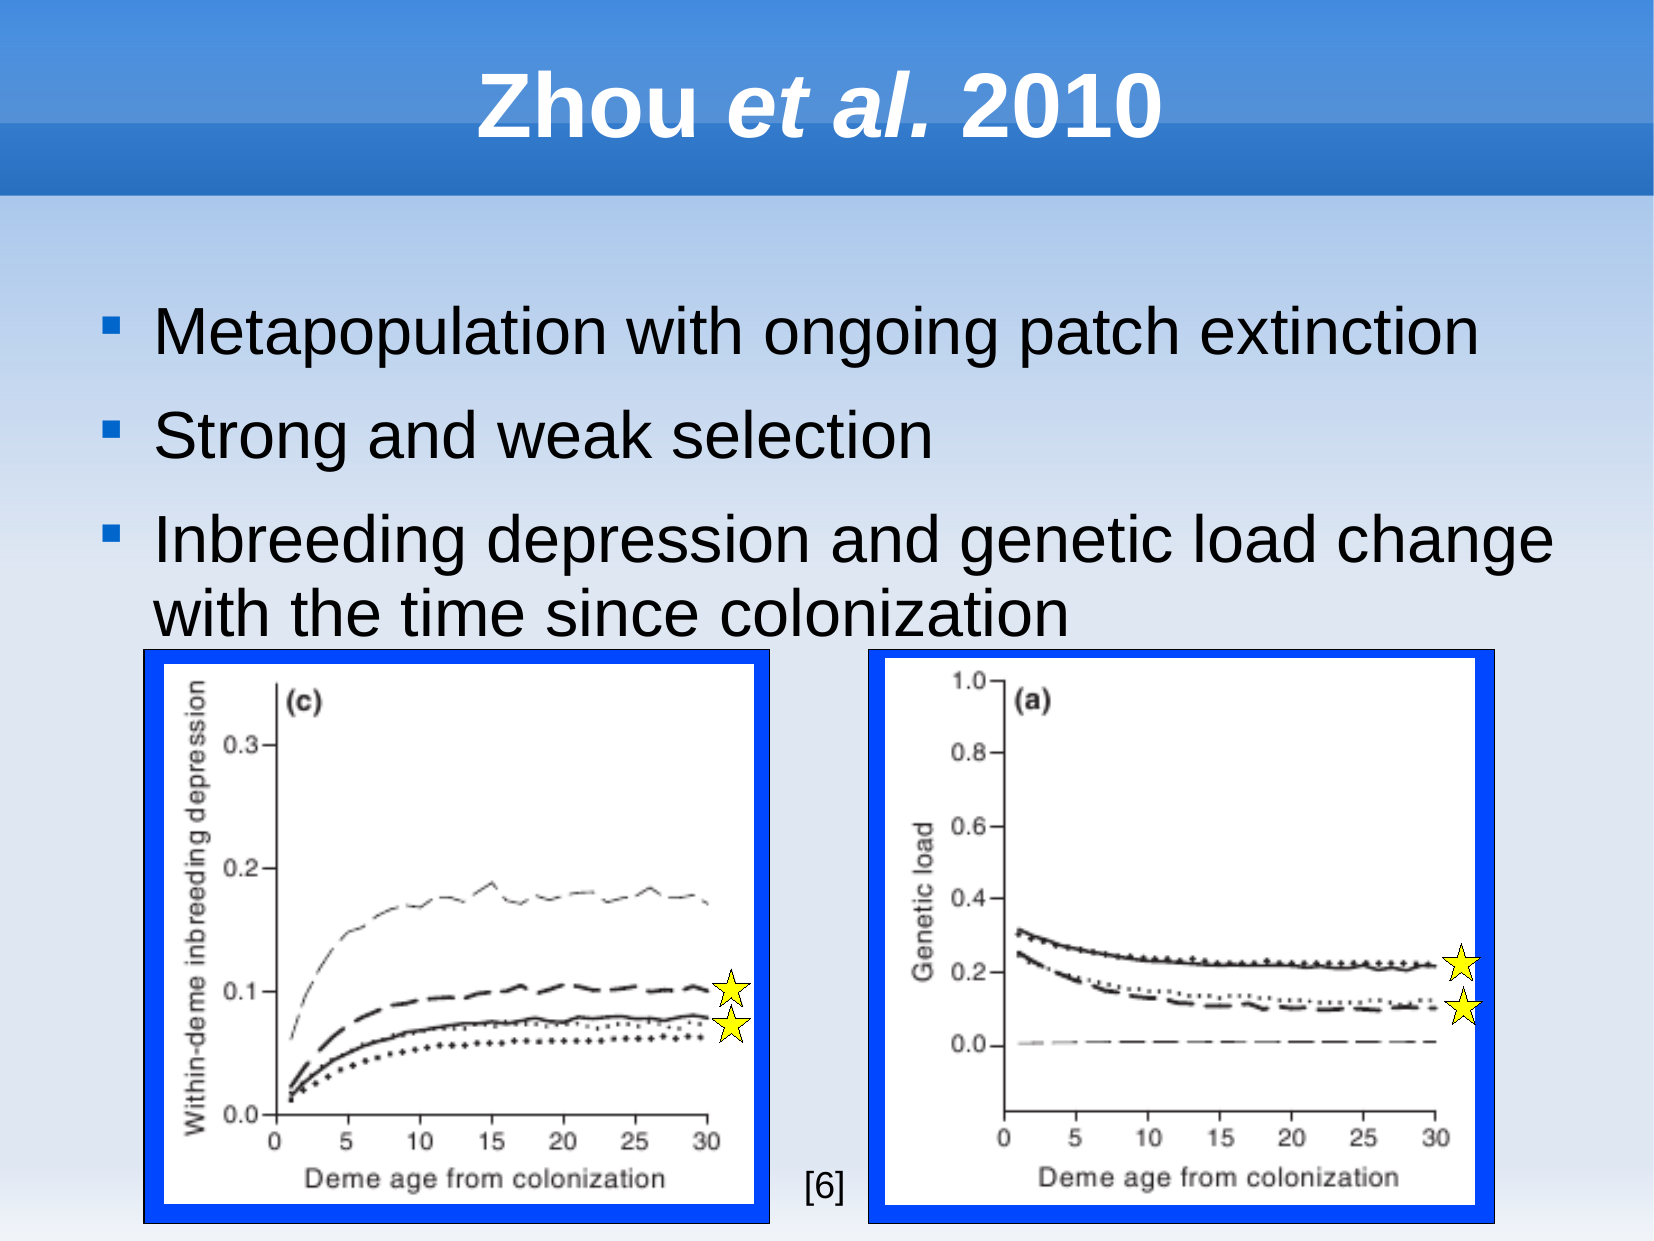

# Zhou et al. 2010
Metapopulation with ongoing patch extinction
Strong and weak selection
Inbreeding depression and genetic load change with the time since colonization
[6]